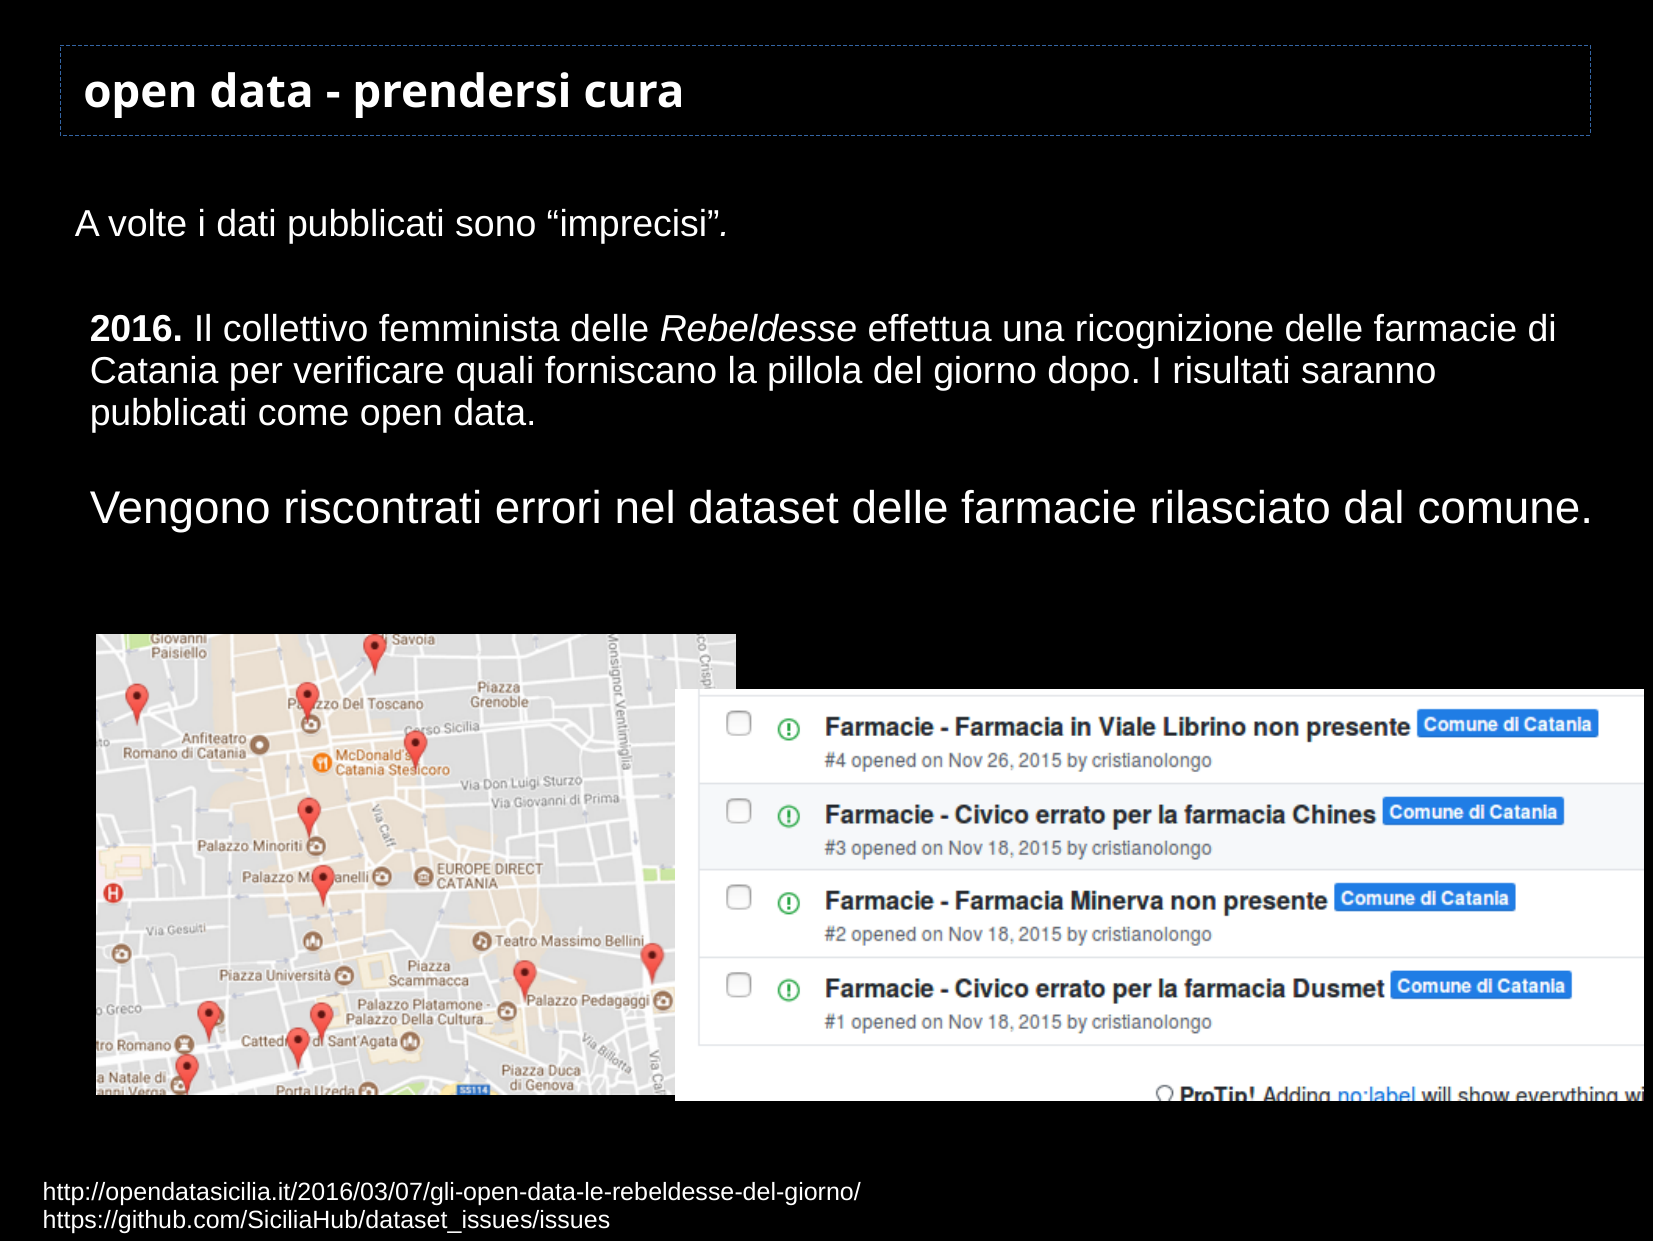

# open data - prendersi cura
A volte i dati pubblicati sono “imprecisi”.
2016. Il collettivo femminista delle Rebeldesse effettua una ricognizione delle farmacie di Catania per verificare quali forniscano la pillola del giorno dopo. I risultati saranno pubblicati come open data.
Vengono riscontrati errori nel dataset delle farmacie rilasciato dal comune.
http://opendatasicilia.it/2016/03/07/gli-open-data-le-rebeldesse-del-giorno/
https://github.com/SiciliaHub/dataset_issues/issues